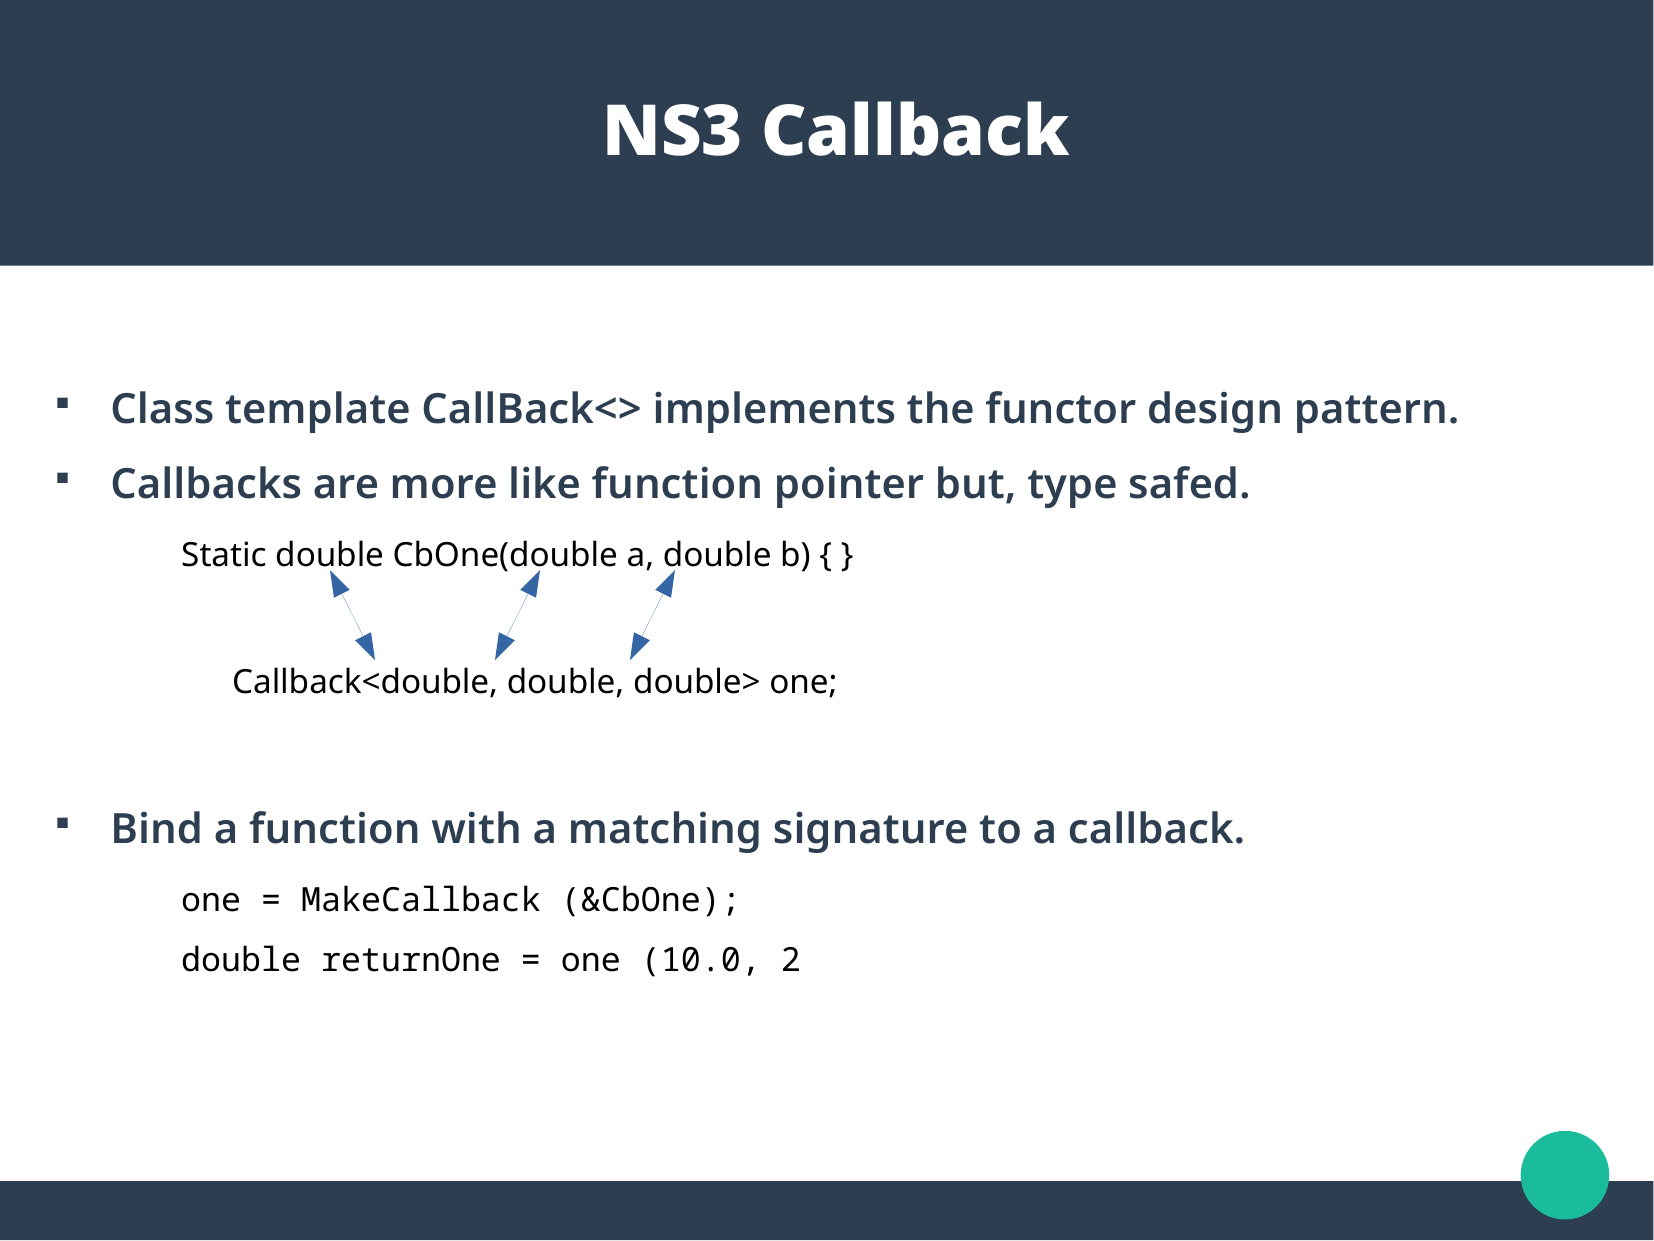

NS3 Callback
# Class template CallBack<> implements the functor design pattern.
Callbacks are more like function pointer but, type safed.
Static double CbOne(double a, double b) { }
 Callback<double, double, double> one;
Bind a function with a matching signature to a callback.
one = MakeCallback (&CbOne);
double returnOne = one (10.0, 2